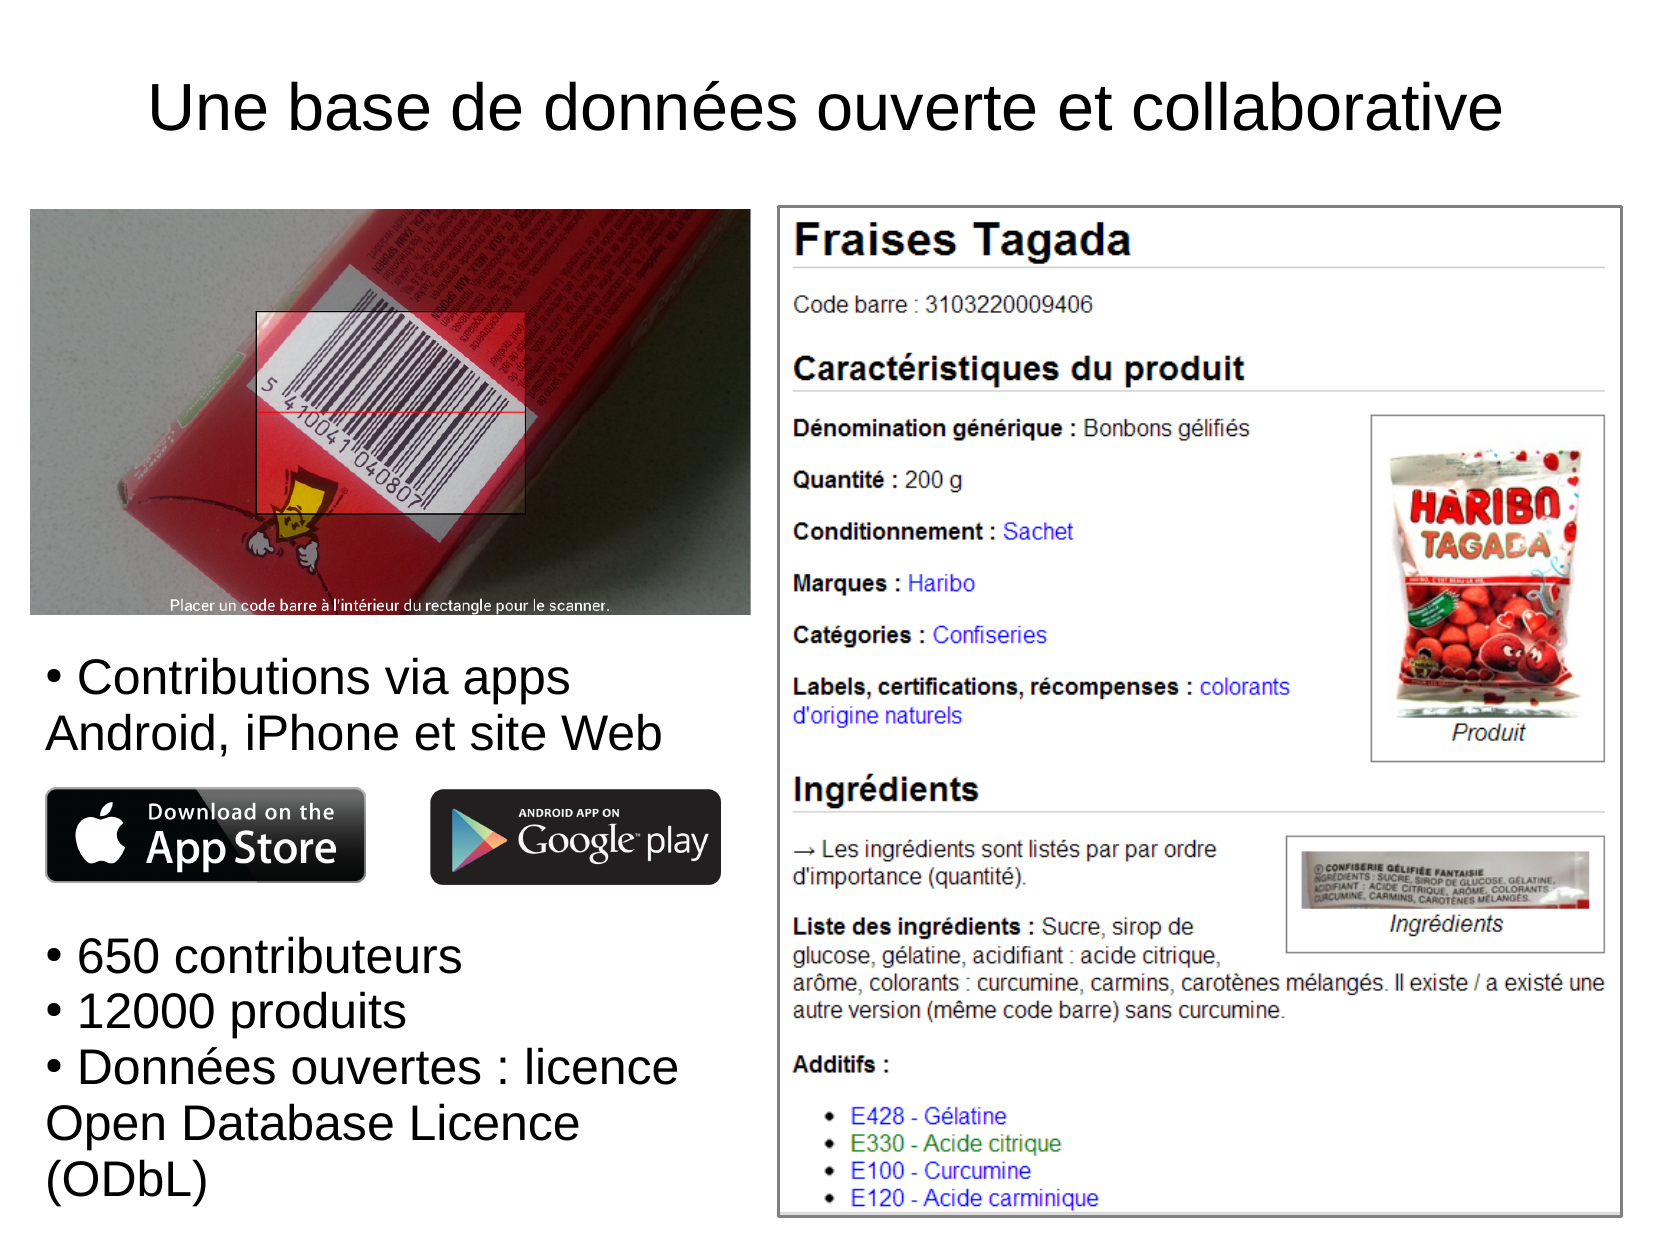

# Une base de données ouverte et collaborative
 Contributions via apps Android, iPhone et site Web
 650 contributeurs
 12000 produits
 Données ouvertes : licence Open Database Licence (ODbL)